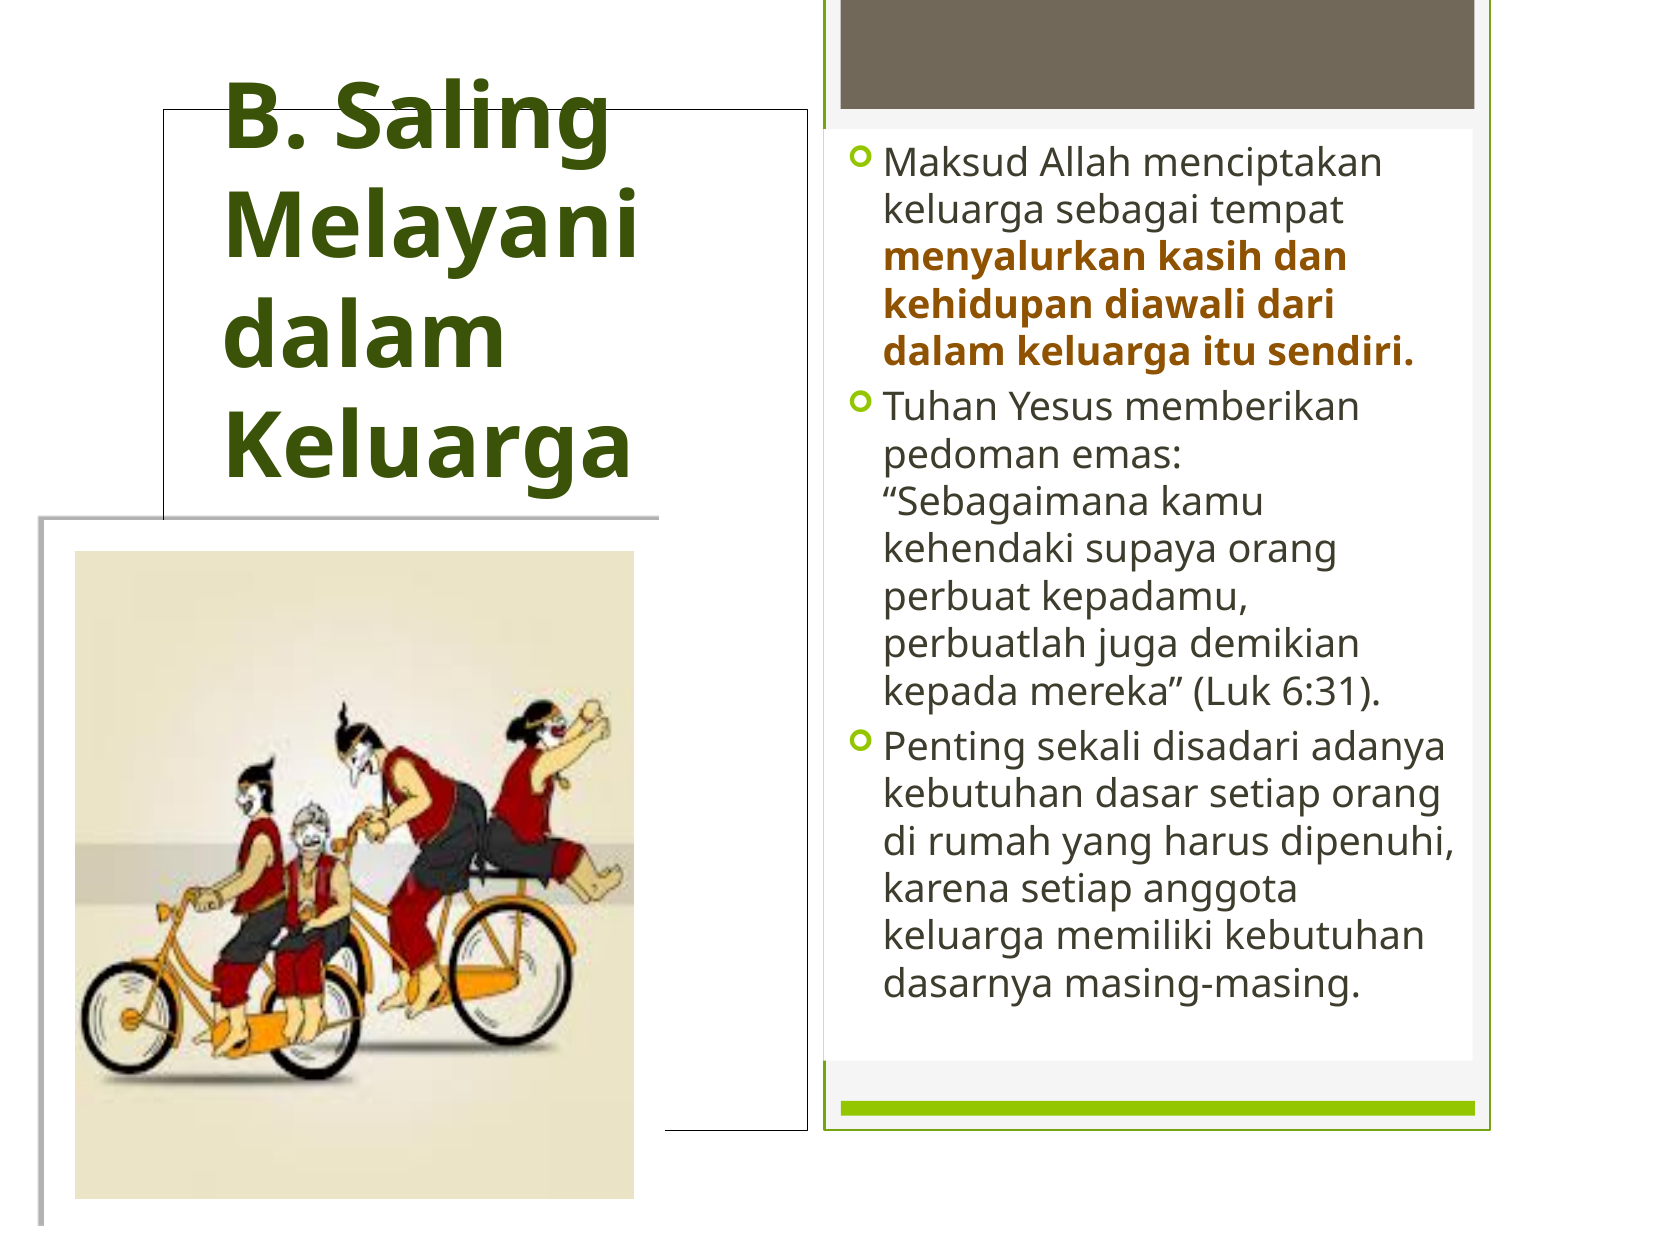

# B. Saling Melayani dalam Keluarga
Maksud Allah menciptakan keluarga sebagai tempat menyalurkan kasih dan kehidupan diawali dari dalam keluarga itu sendiri.
Tuhan Yesus memberikan pedoman emas: “Sebagaimana kamu kehendaki supaya orang perbuat kepadamu, perbuatlah juga demikian kepada mereka” (Luk 6:31).
Penting sekali disadari adanya kebutuhan dasar setiap orang di rumah yang harus dipenuhi, karena setiap anggota keluarga memiliki kebutuhan dasarnya masing-masing.